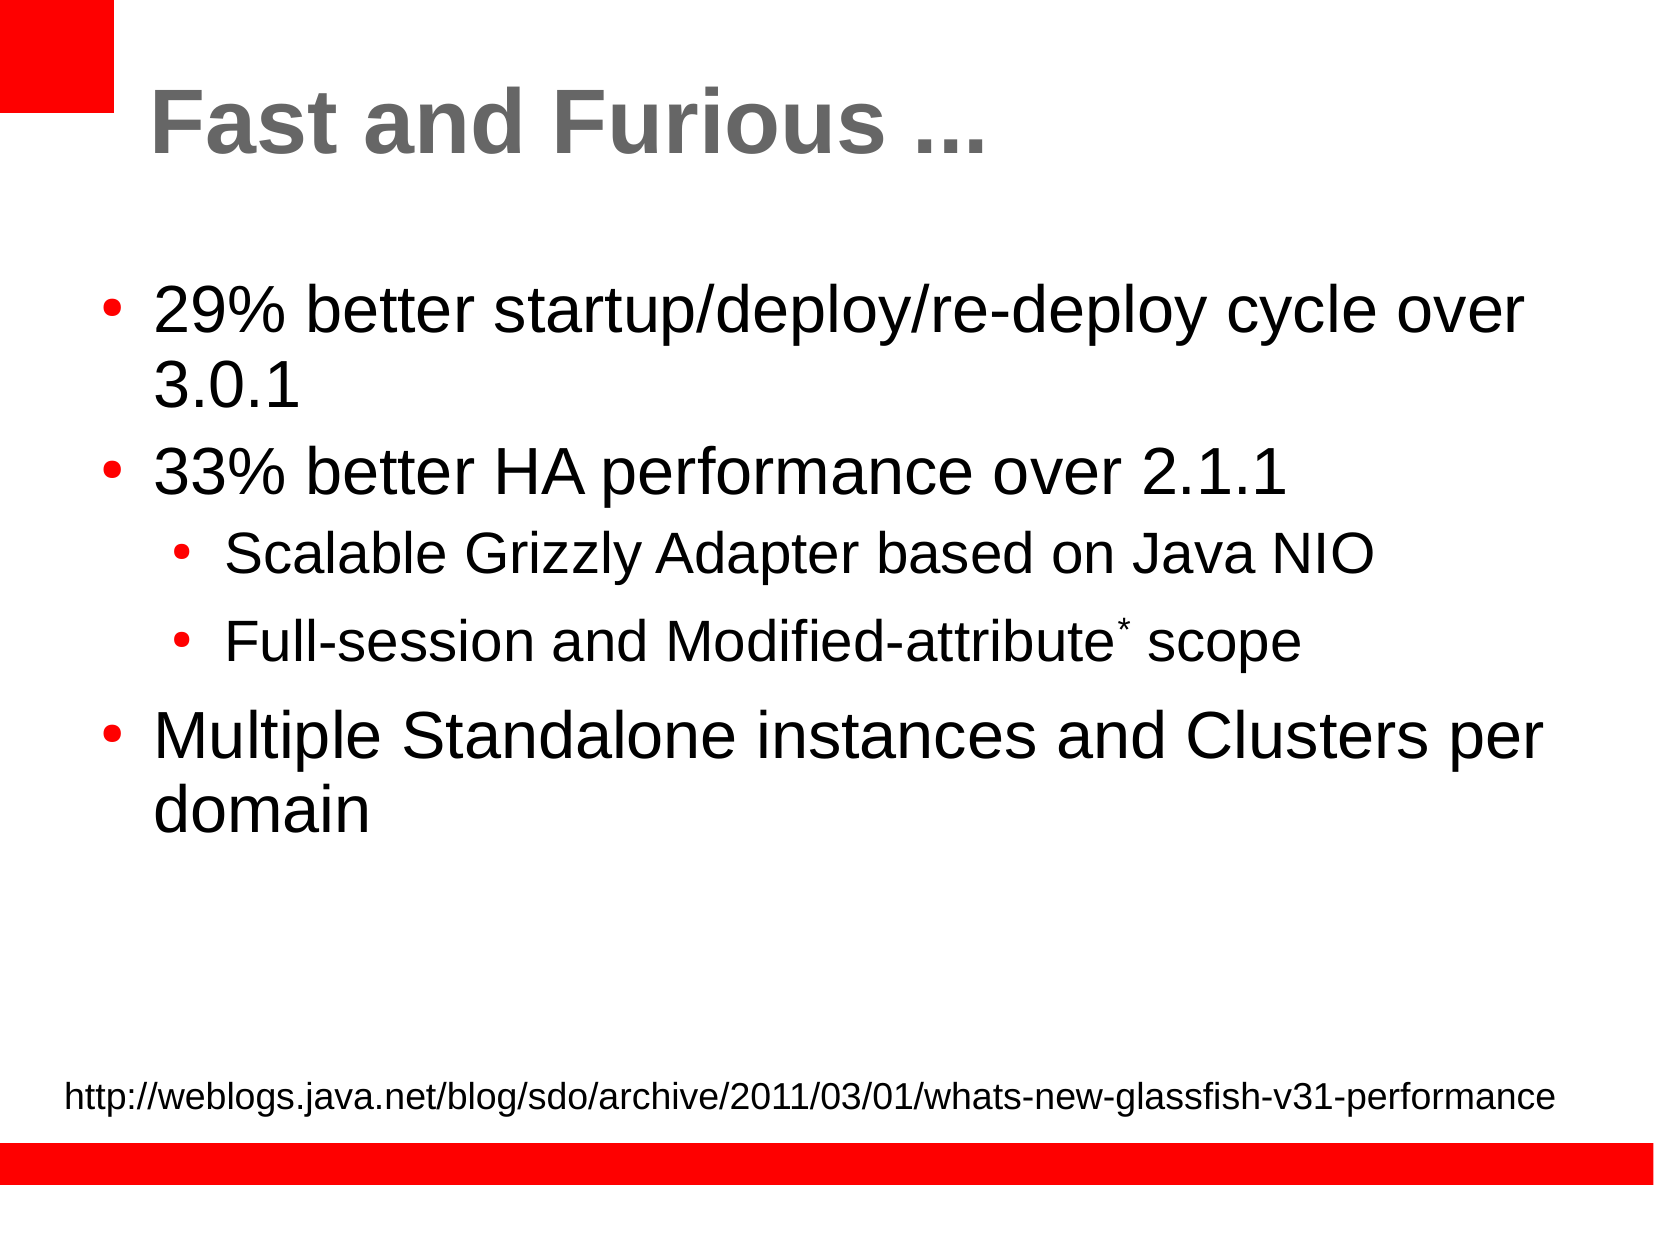

# Fast and Furious ...
29% better startup/deploy/re-deploy cycle over 3.0.1
33% better HA performance over 2.1.1
Scalable Grizzly Adapter based on Java NIO
Full-session and Modified-attribute* scope
Multiple Standalone instances and Clusters per domain
http://weblogs.java.net/blog/sdo/archive/2011/03/01/whats-new-glassfish-v31-performance